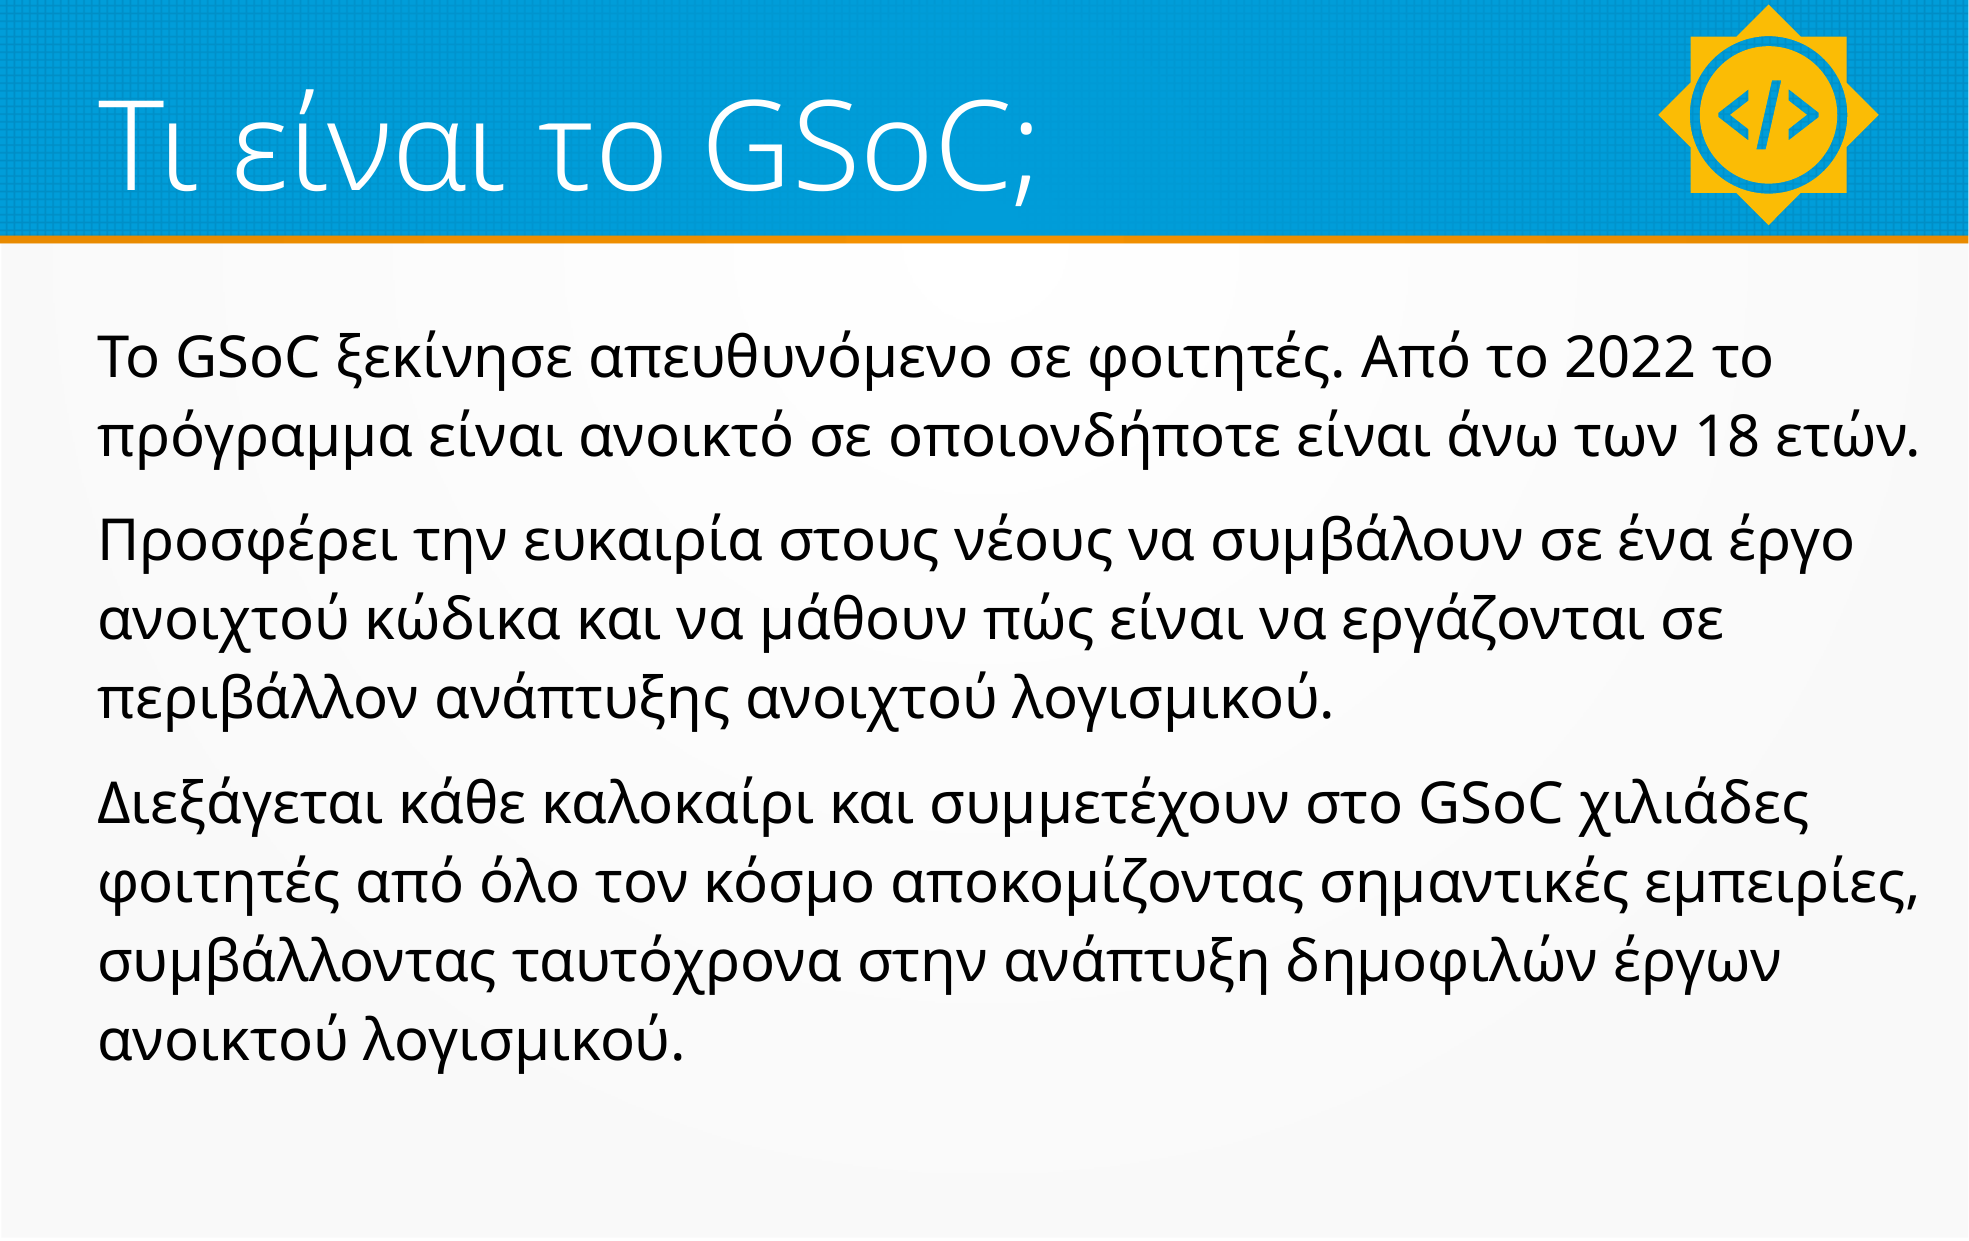

# Τι είναι το GSoC;
Το GSoC ξεκίνησε απευθυνόμενο σε φοιτητές. Από το 2022 το πρόγραμμα είναι ανοικτό σε οποιονδήποτε είναι άνω των 18 ετών.
Προσφέρει την ευκαιρία στους νέους να συμβάλουν σε ένα έργο ανοιχτού κώδικα και να μάθουν πώς είναι να εργάζονται σε περιβάλλον ανάπτυξης ανοιχτού λογισμικού.
Διεξάγεται κάθε καλοκαίρι και συμμετέχουν στο GSoC χιλιάδες φοιτητές από όλο τον κόσμο αποκομίζοντας σημαντικές εμπειρίες, συμβάλλοντας ταυτόχρονα στην ανάπτυξη δημοφιλών έργων ανοικτού λογισμικού.